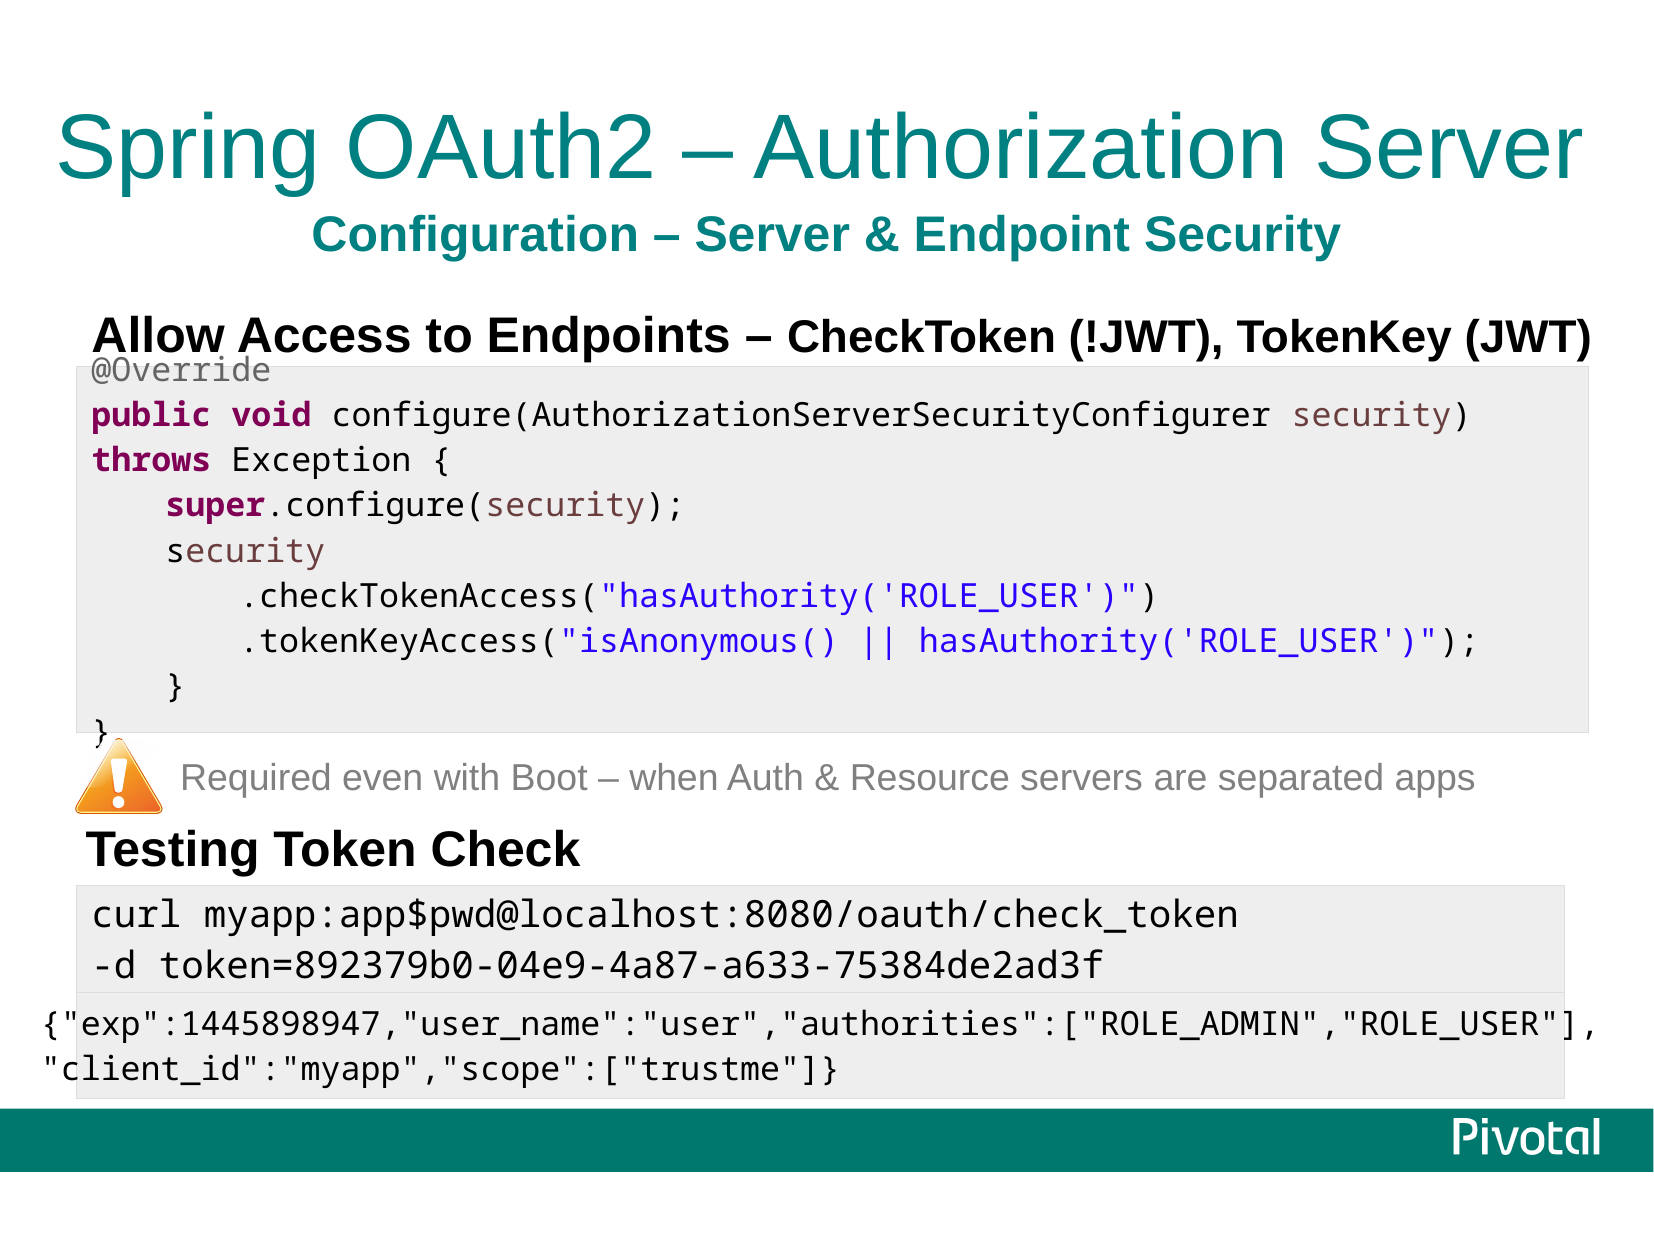

# Spring OAuth2 – Authorization Server
Configuration – Server & Endpoint Security
Allow Access to Endpoints – CheckToken (!JWT), TokenKey (JWT)
@Override
public void configure(AuthorizationServerSecurityConfigurer security)
throws Exception {
	super.configure(security);
	security
		.checkTokenAccess("hasAuthority('ROLE_USER')")
		.tokenKeyAccess("isAnonymous() || hasAuthority('ROLE_USER')");
	}
}
Required even with Boot – when Auth & Resource servers are separated apps
Testing Token Check
curl myapp:app$pwd@localhost:8080/oauth/check_token
-d token=892379b0-04e9-4a87-a633-75384de2ad3f
curl myapp:app$pwd@localhost:8080/oauth/check_token
-d token=892379b0-04e9-4a87-a633-75384de2ad3f
{"exp":1445898947,"user_name":"user","authorities":["ROLE_ADMIN","ROLE_USER"],
"client_id":"myapp","scope":["trustme"]}